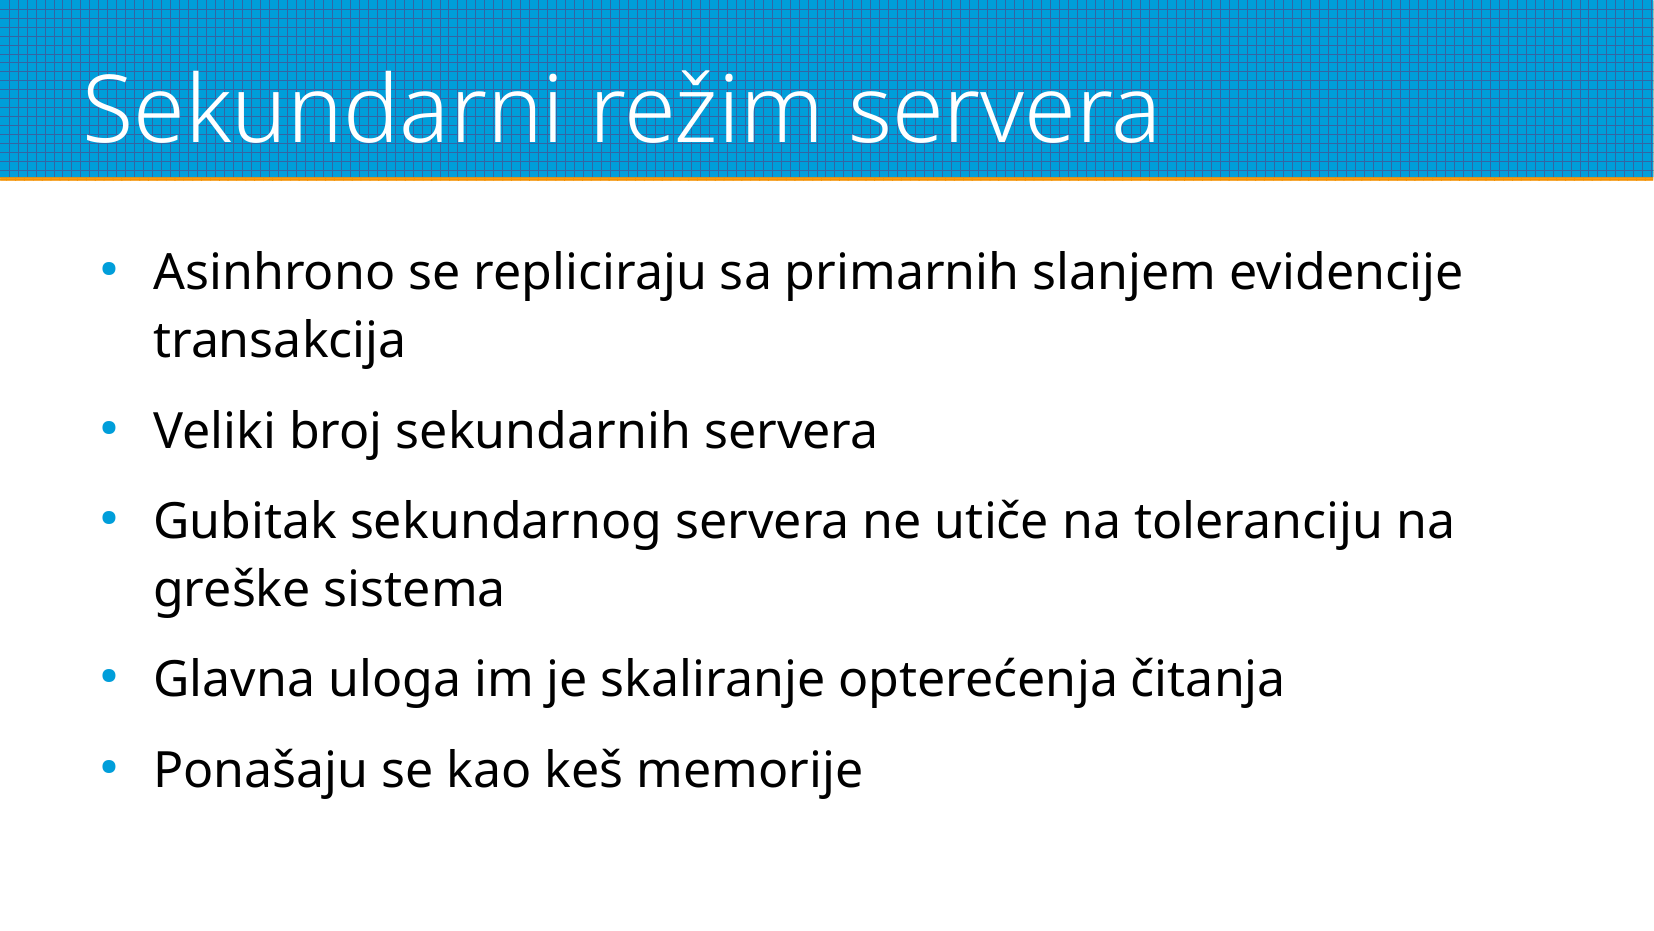

# Sekundarni režim servera
Asinhrono se repliciraju sa primarnih slanjem evidencije transakcija
Veliki broj sekundarnih servera
Gubitak sekundarnog servera ne utiče na toleranciju na greške sistema
Glavna uloga im je skaliranje opterećenja čitanja
Ponašaju se kao keš memorije